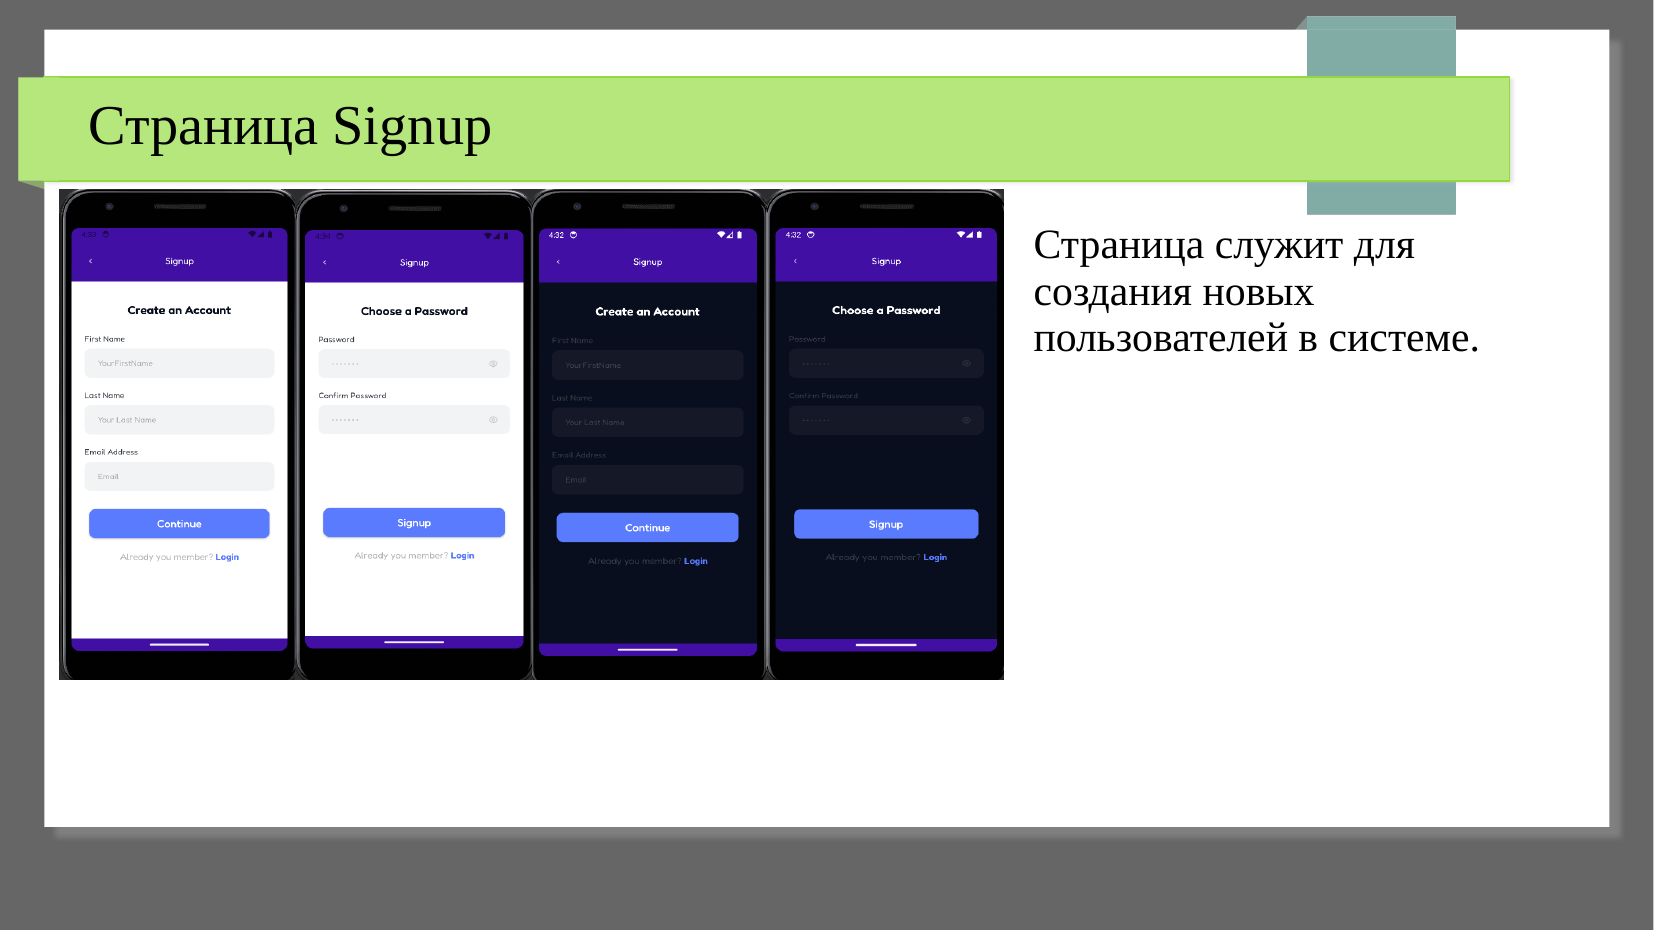

# Страница Signup
Страница служит для создания новых пользователей в системе.